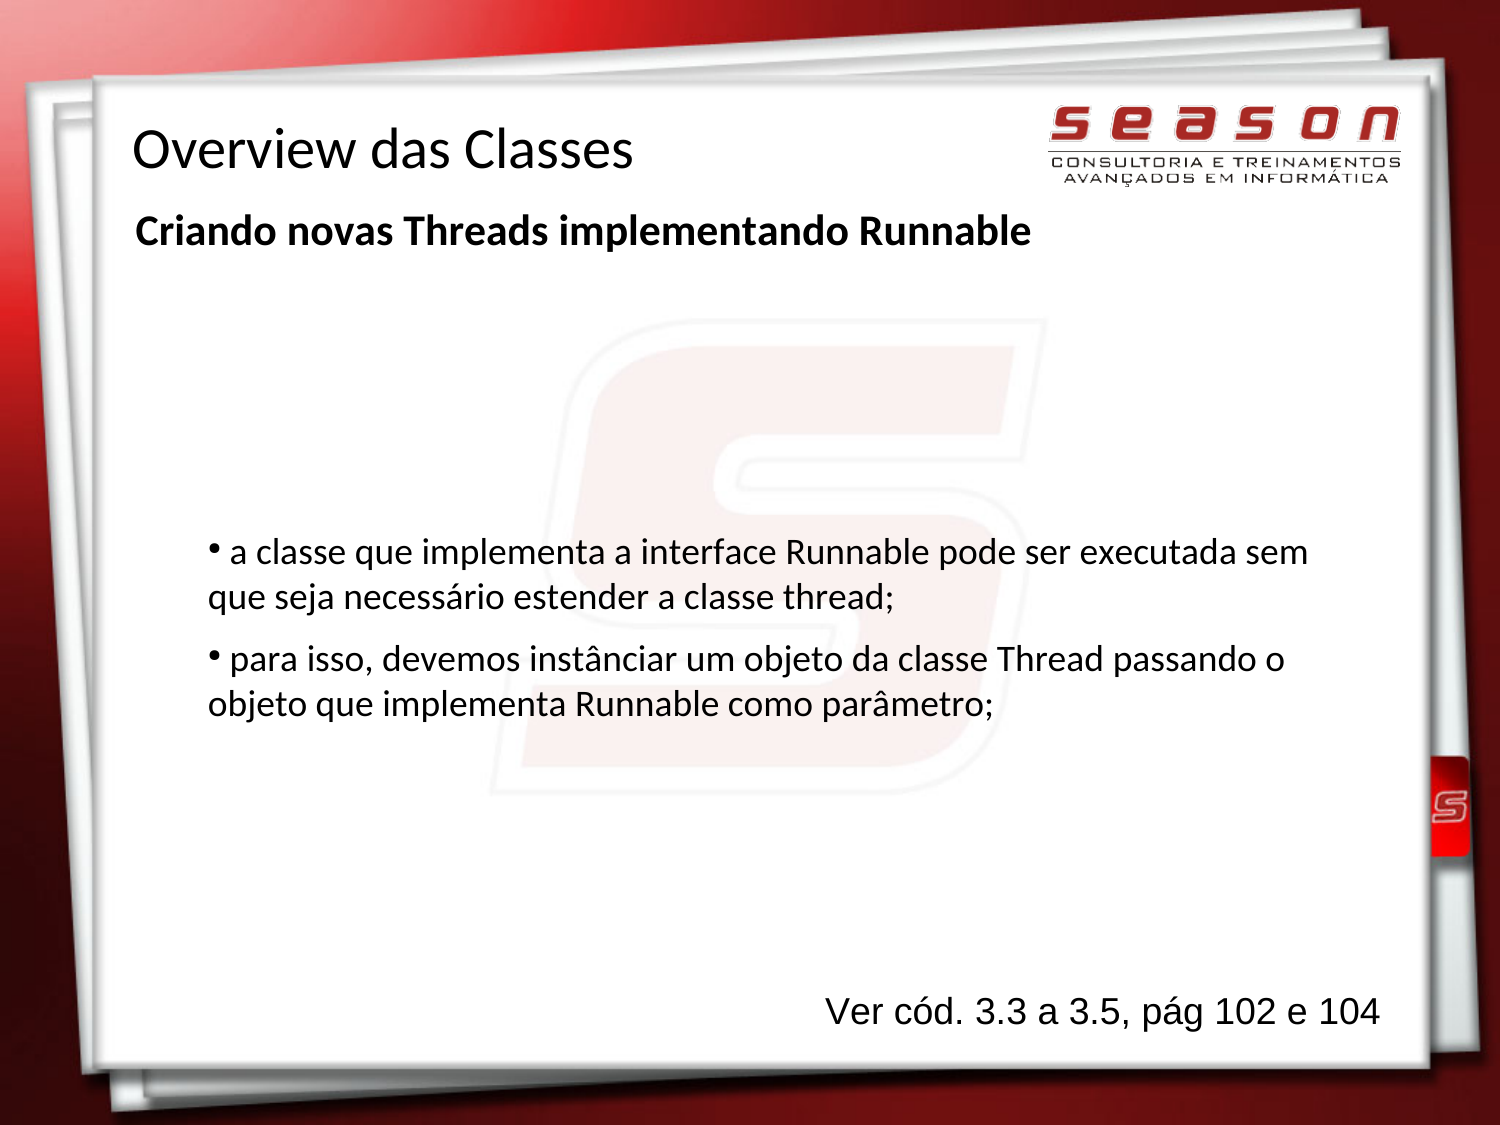

# Overview das Classes
Criando novas Threads implementando Runnable
 a classe que implementa a interface Runnable pode ser executada sem que seja necessário estender a classe thread;
 para isso, devemos instânciar um objeto da classe Thread passando o objeto que implementa Runnable como parâmetro;
Ver cód. 3.3 a 3.5, pág 102 e 104